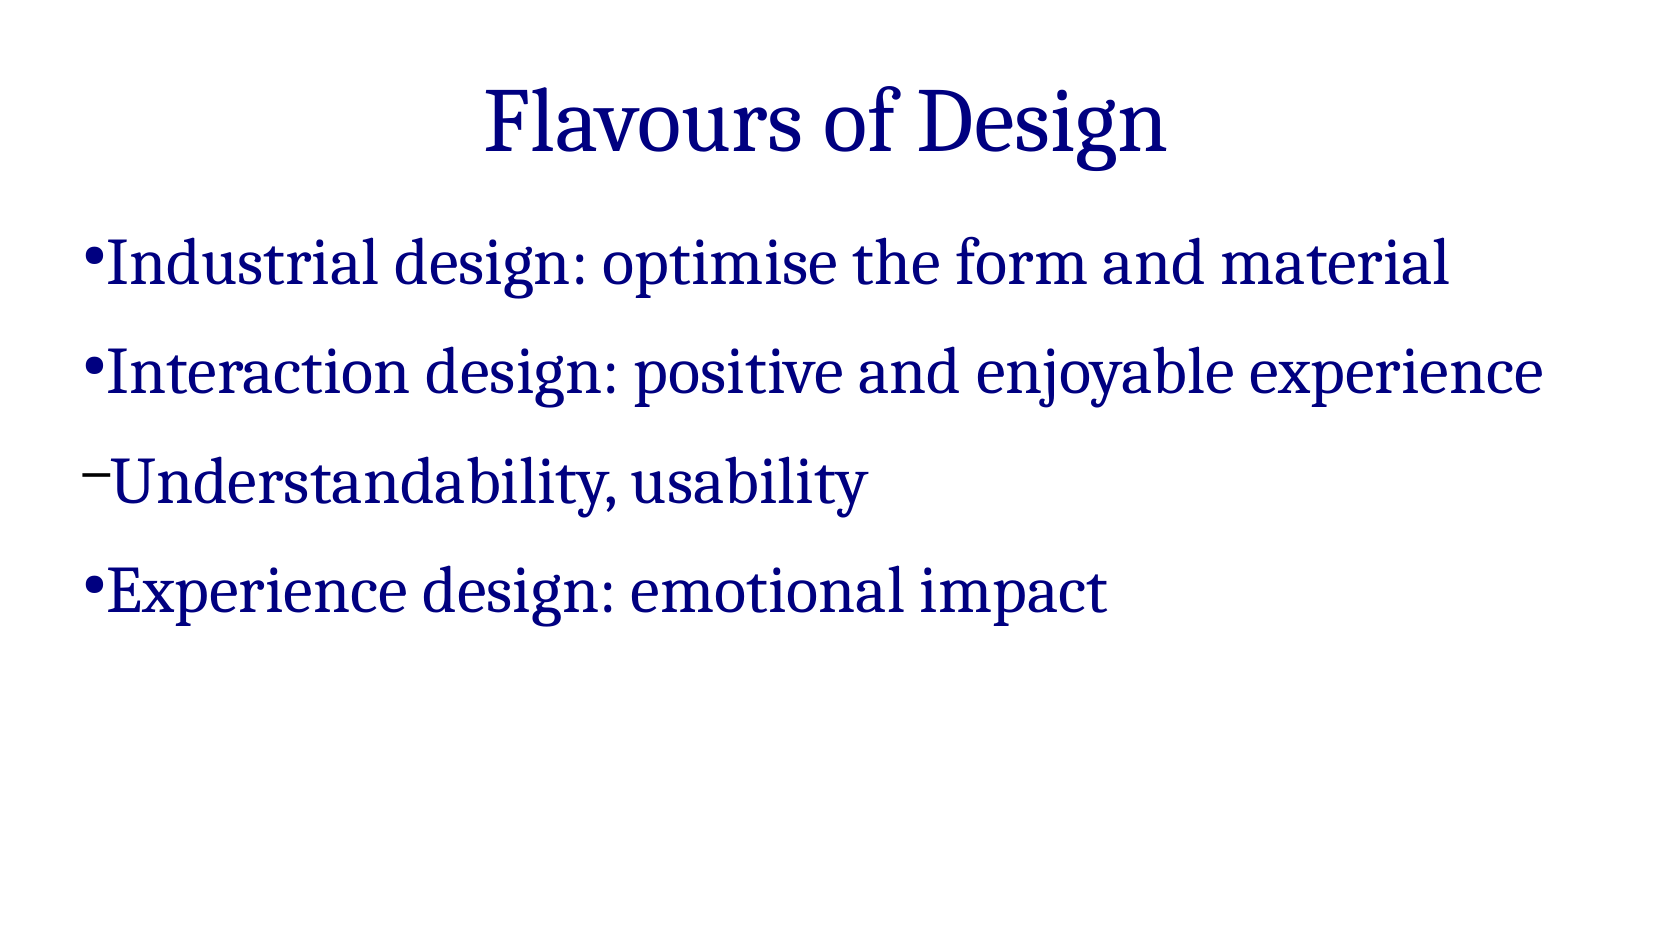

Flavours of Design
# Industrial design: optimise the form and material
Interaction design: positive and enjoyable experience
Understandability, usability
Experience design: emotional impact